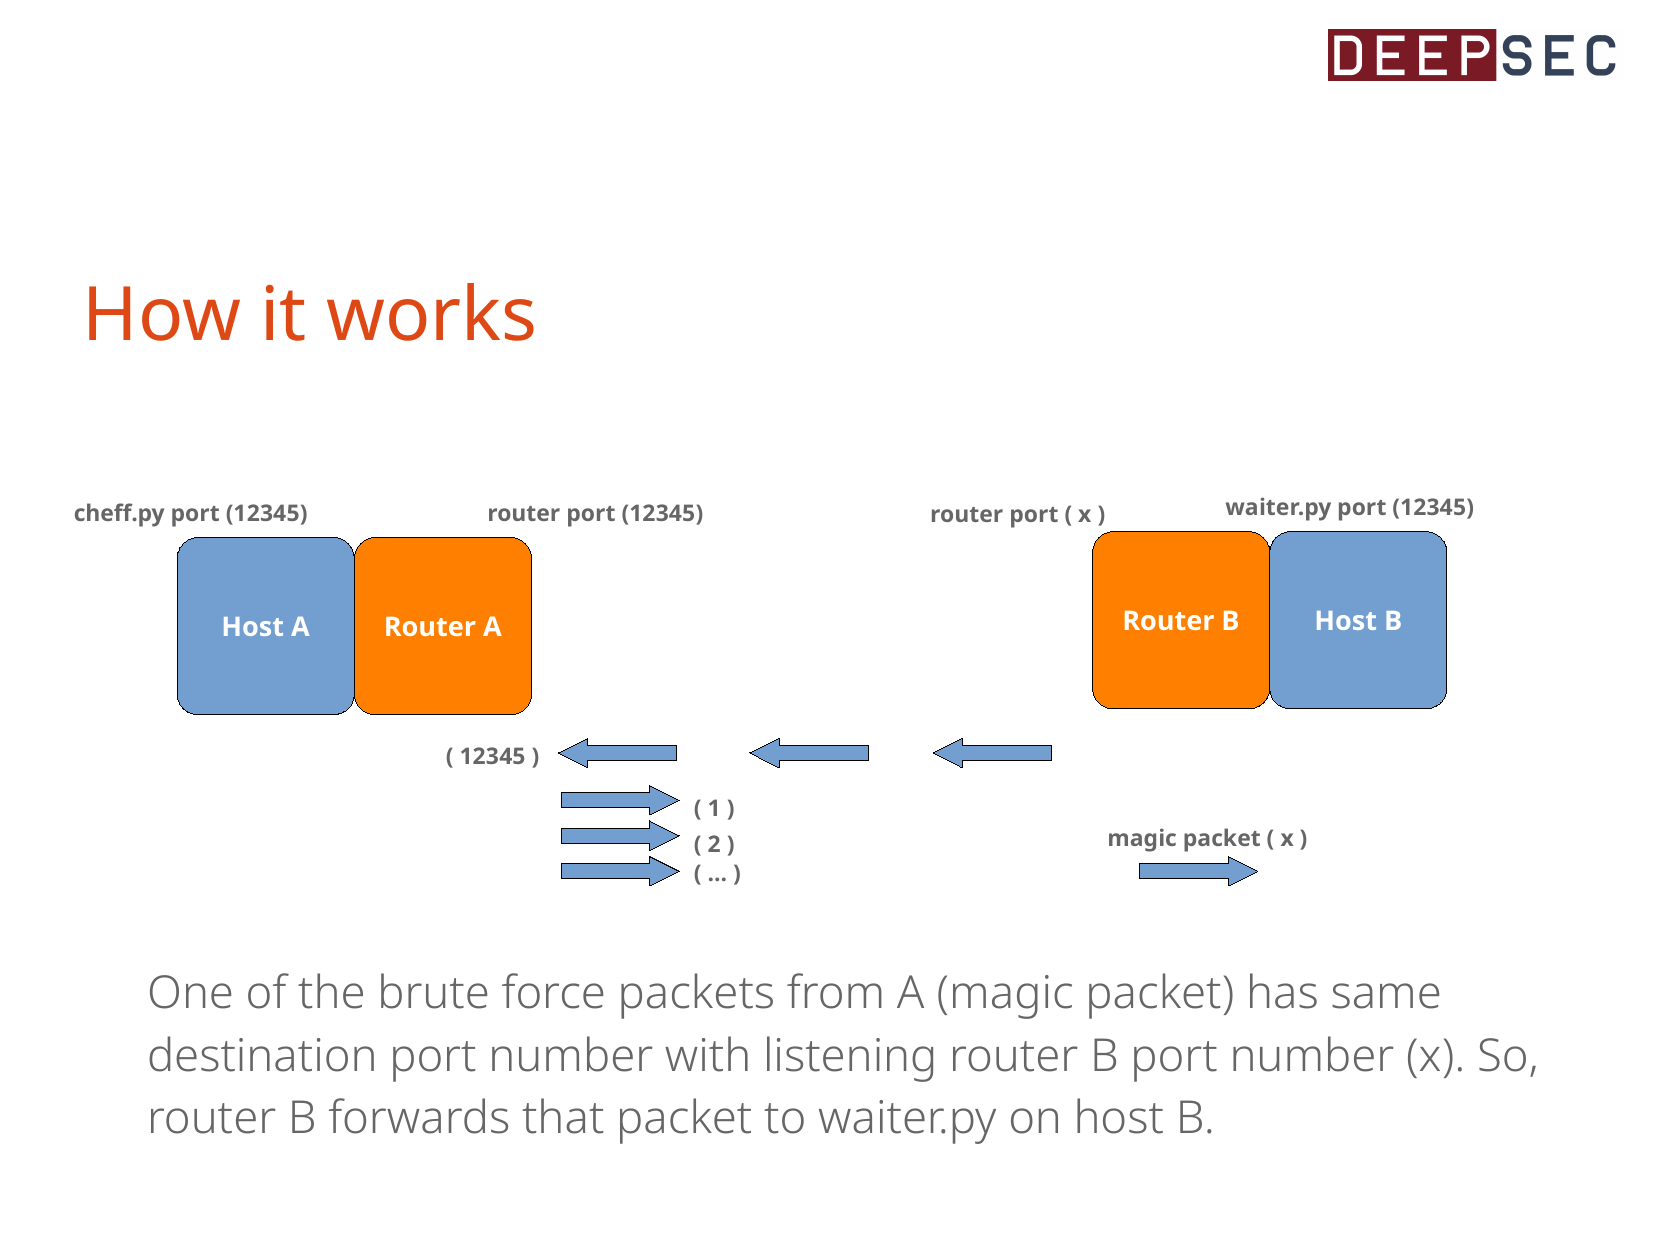

# How it works
One of the brute force packets from A (magic packet) has same destination port number with listening router B port number (x). So, router B forwards that packet to waiter.py on host B.
waiter.py port (12345)
cheff.py port (12345)
router port (12345)
router port ( x )
Router B
Host B
Host A
Router A
( 12345 )
( 1 )
magic packet ( x )
( 2 )
( ... )